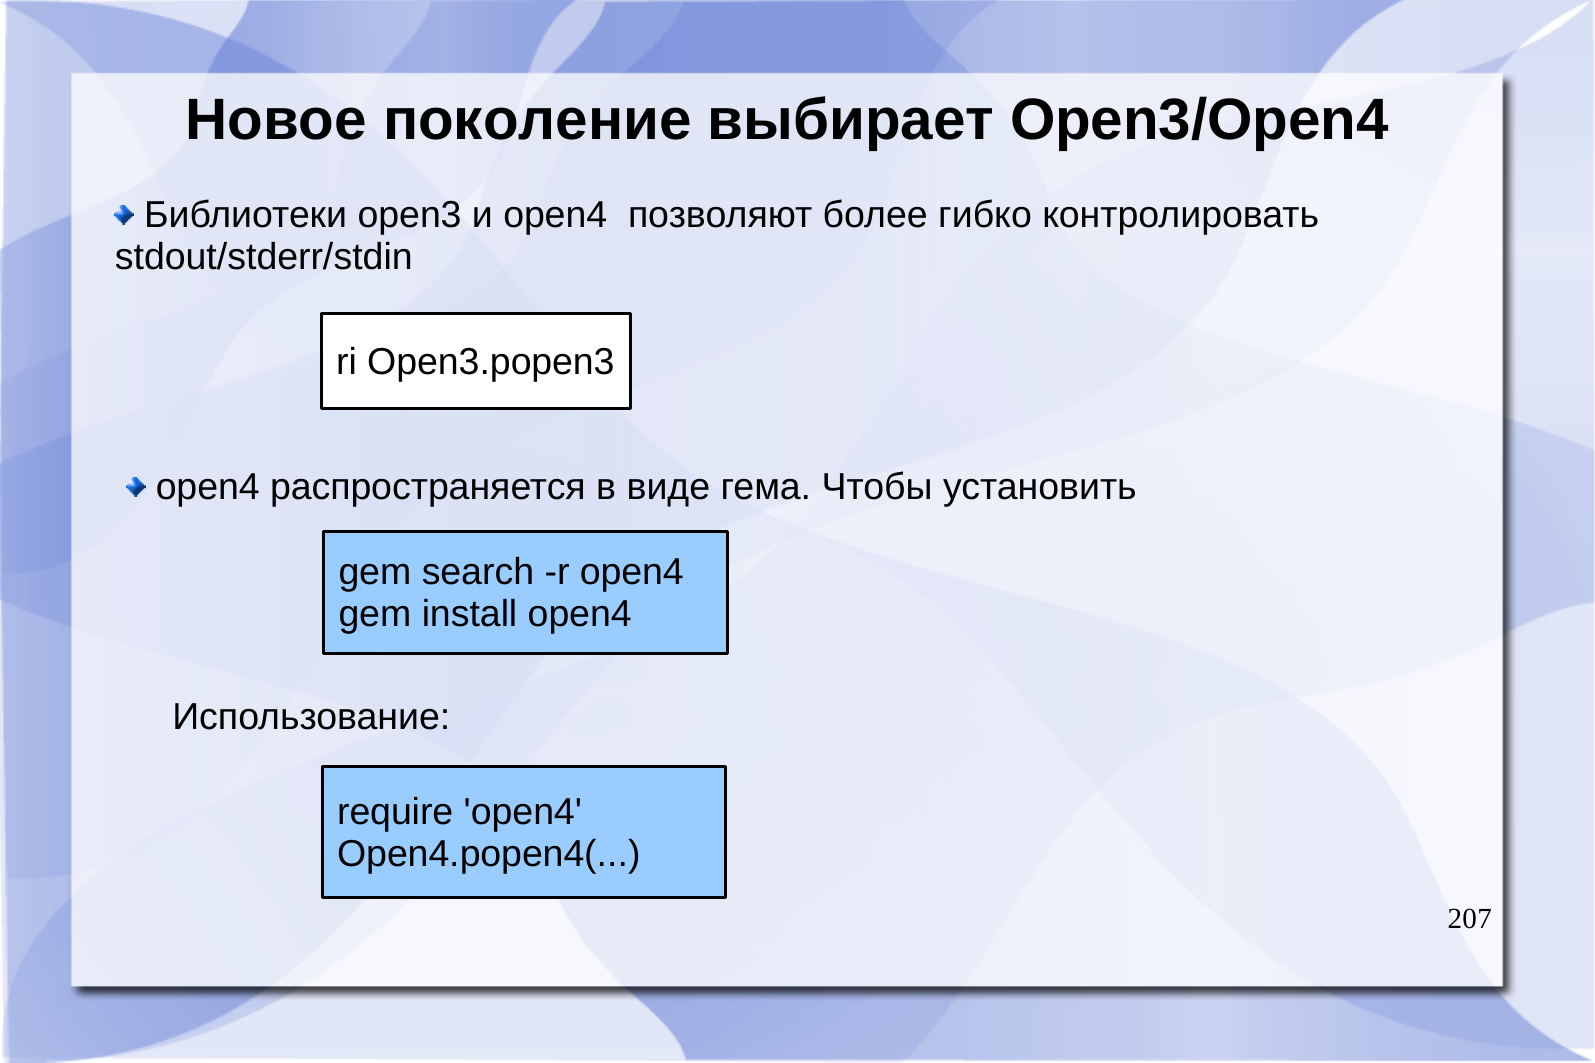

# Новое поколение выбирает Open3/Open4
 Библиотеки open3 и open4 позволяют более гибко контролировать stdout/stderr/stdin
ri Open3.popen3
 open4 распространяется в виде гема. Чтобы установить
gem search -r open4
gem install open4
Использование:
require 'open4'
Open4.popen4(...)
207